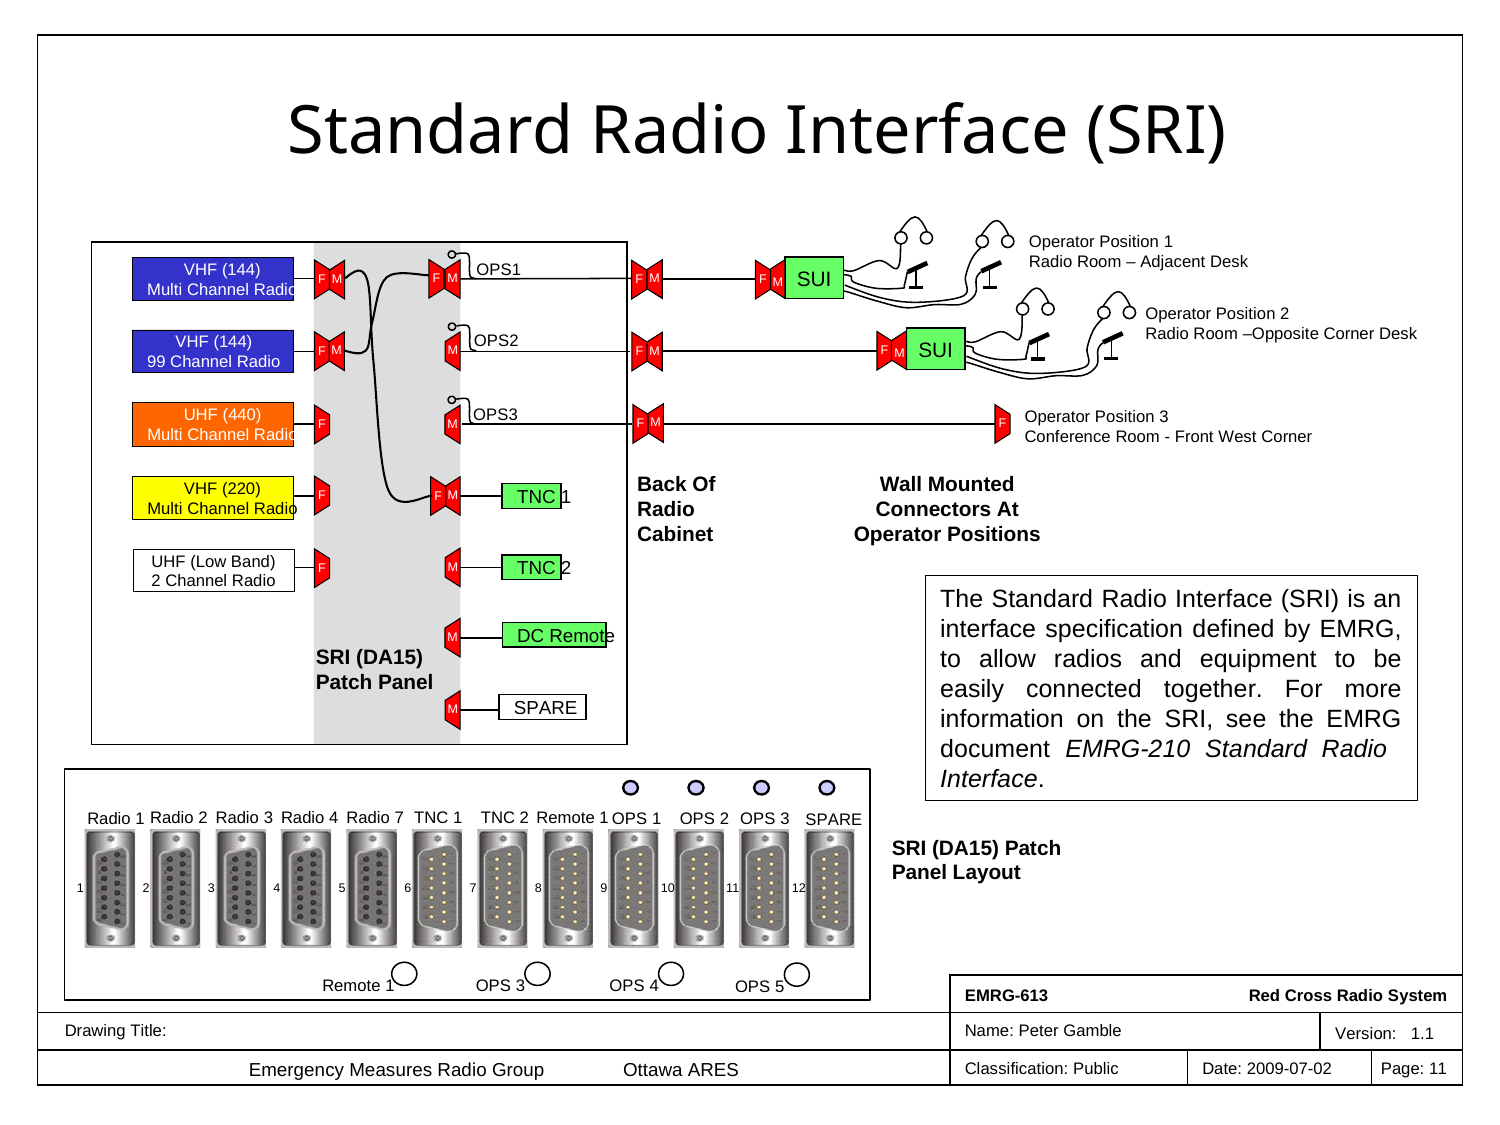

Standard Radio Interface (SRI)
SUI
M
Operator Position 1
Radio Room – Adjacent Desk
OPS1
VHF (144)
Multi Channel Radio
F
M
M
F
M
F
F
SUI
M
Operator Position 2
Radio Room –Opposite Corner Desk
OPS2
M
VHF (144)
99 Channel Radio
F
F
M
F
M
M
OPS3
Operator Position 3
Conference Room - Front West Corner
UHF (440)
Multi Channel Radio
M
F
F
F
Back Of Radio Cabinet
Wall Mounted Connectors At Operator Positions
F
VHF (220)
Multi Channel Radio
F
M
TNC 1
M
UHF (Low Band)
2 Channel Radio
F
TNC 2
The Standard Radio Interface (SRI) is an interface specification defined by EMRG, to allow radios and equipment to be easily connected together. For more information on the SRI, see the EMRG document EMRG-210 Standard Radio Interface.
M
DC Remote
SRI (DA15)
Patch Panel
M
SPARE
Radio 2
Radio 3
Radio 4
Radio 7
TNC 1
TNC 2
Remote 1
Radio 1
OPS 1
OPS 2
OPS 3
SPARE
1
2
3
4
5
6
7
8
9
10
11
12
Remote 1
OPS 3
OPS 4
OPS 5
SRI (DA15) Patch Panel Layout
Emergency Measures Radio Group Ottawa ARES
Page: